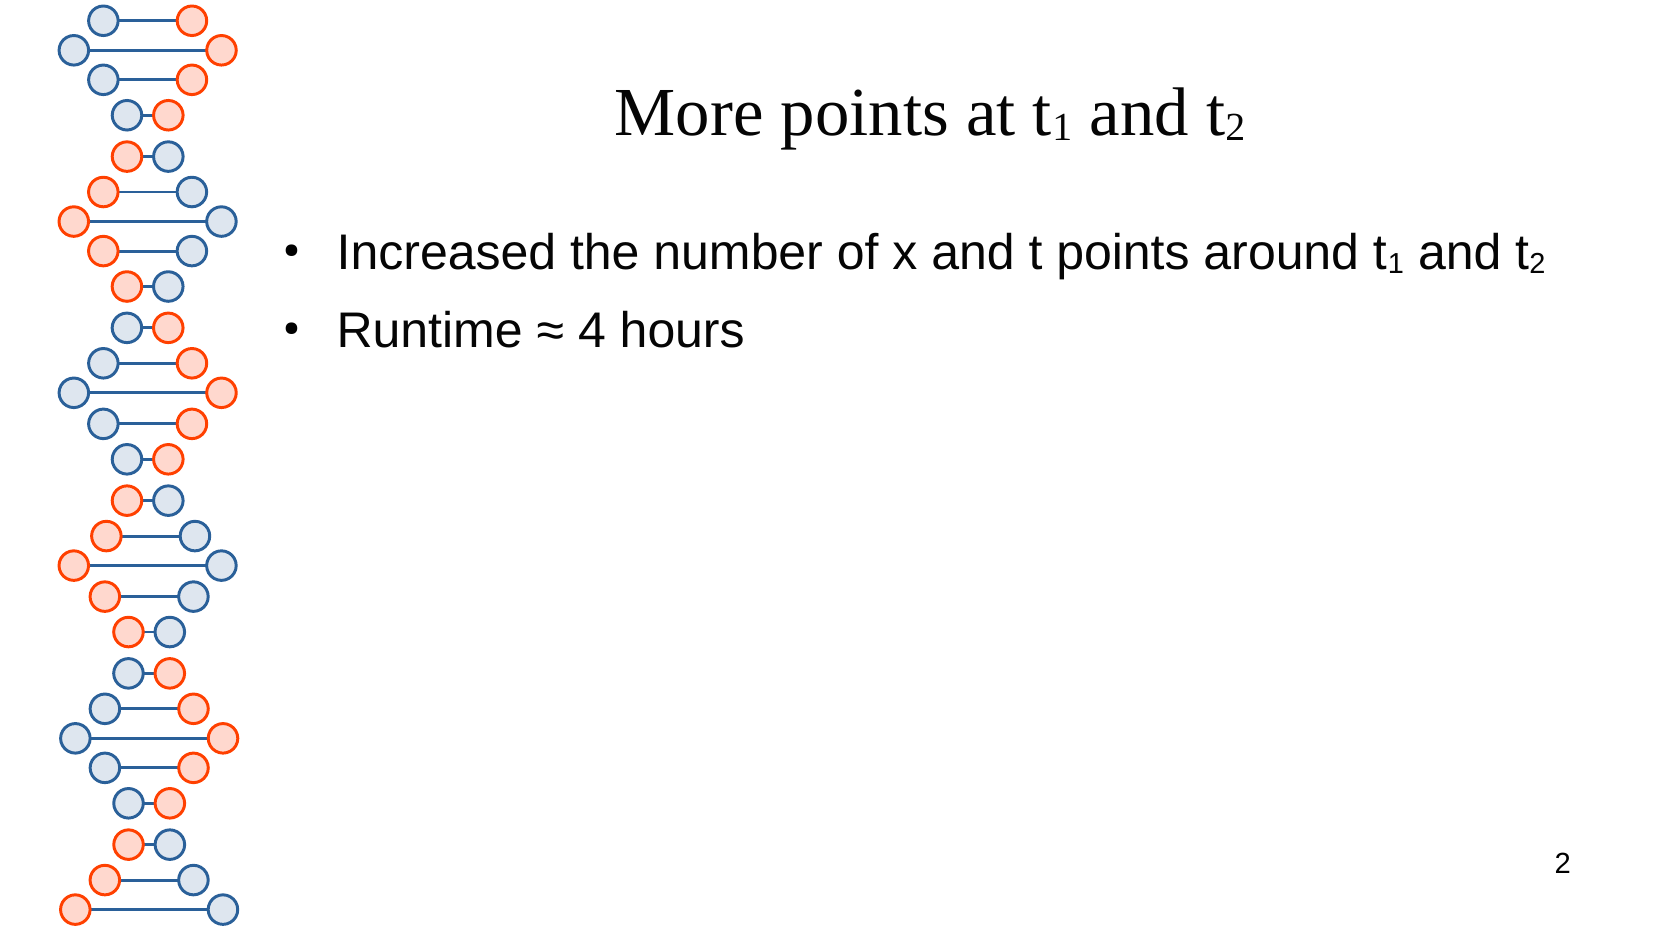

# More points at t1 and t2
Increased the number of x and t points around t1 and t2
Runtime ≈ 4 hours
2